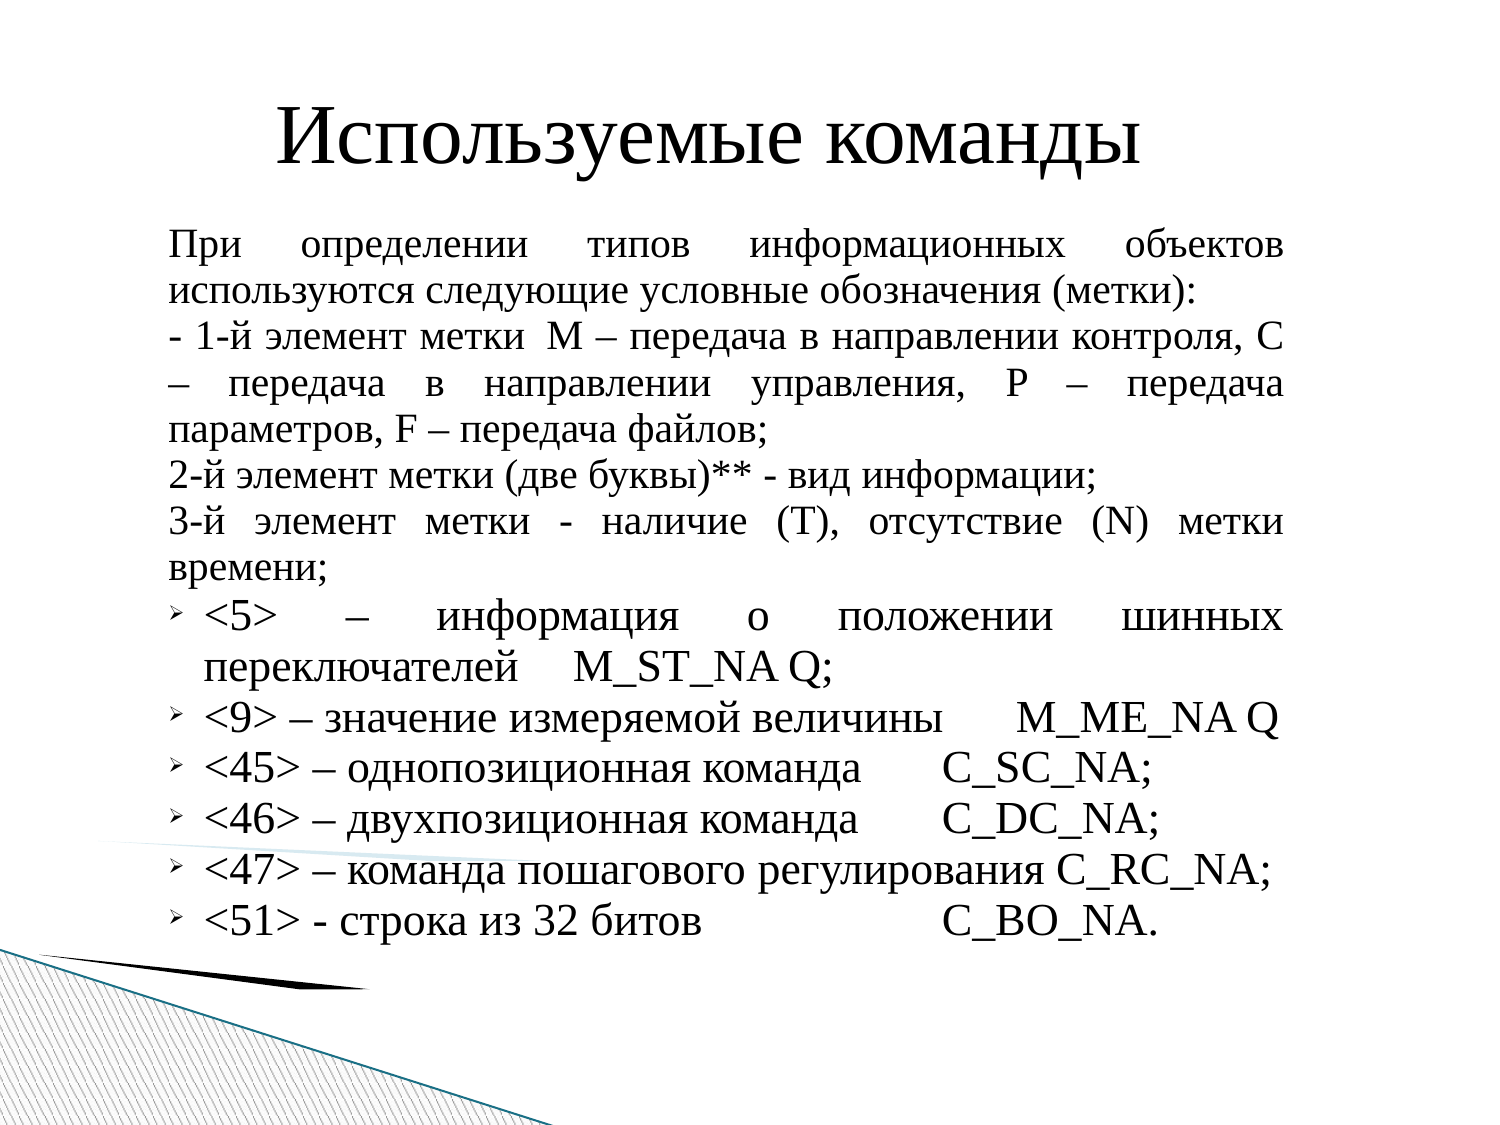

Используемые команды
При определении типов информационных объектов используются следующие условные обозначения (метки):
- 1-й элемент метки 	M – передача в направлении контроля, C – передача в направлении управления, P – передача параметров, F – передача файлов;
2-й элемент метки (две буквы)** - вид информации;
3-й элемент метки - наличие (T), отсутствие (N) метки времени;
<5> – информация о положении шинных переключателей	M_ST_NA Q;
<9> – значение измеряемой величины	M_ME_NA Q
<45> – однопозиционная команда		C_SC_NA;
<46> – двухпозиционная команда		C_DC_NA;
<47> – команда пошагового регулирования C_RC_NA;
<51> - строка из 32 битов				С_BO_NA.